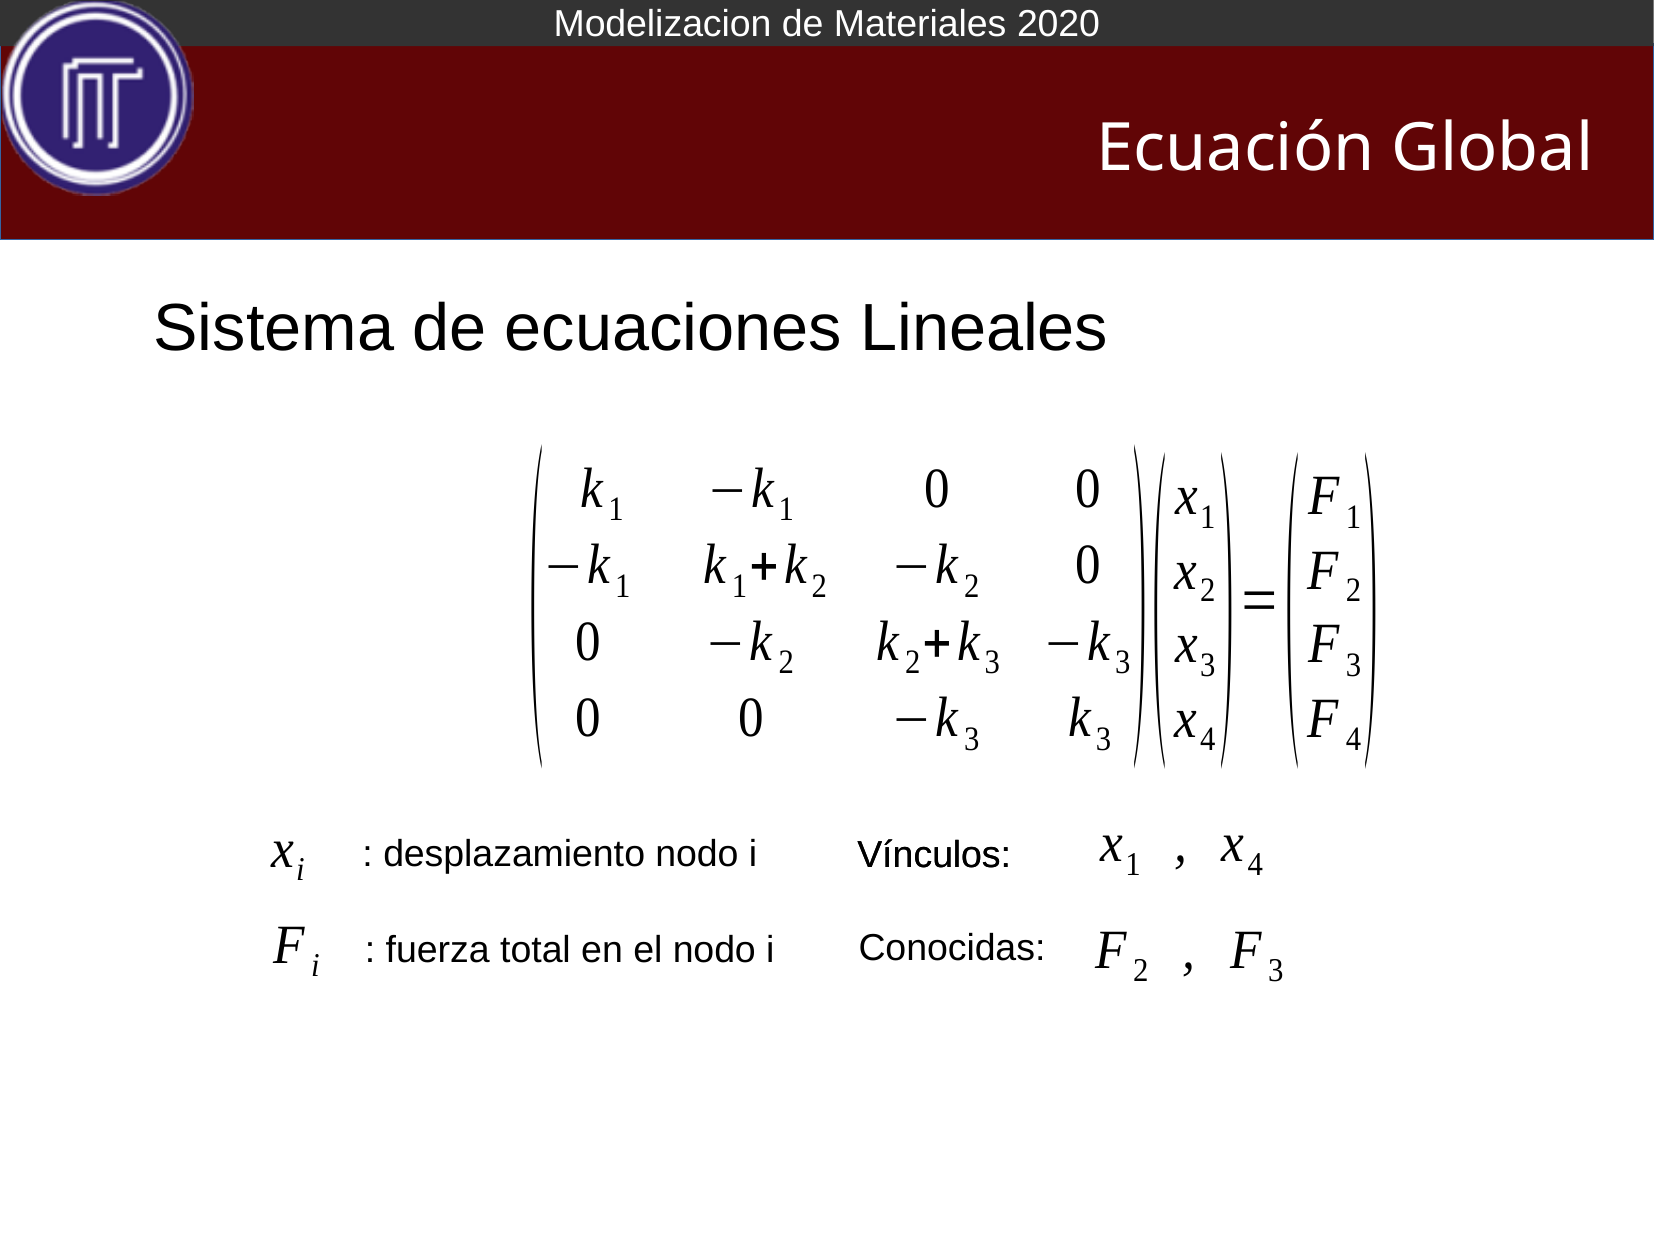

# Ecuación Global
Sistema de ecuaciones Lineales
: desplazamiento nodo i
Vínculos:
Vínculos:
Conocidas:
: fuerza total en el nodo i